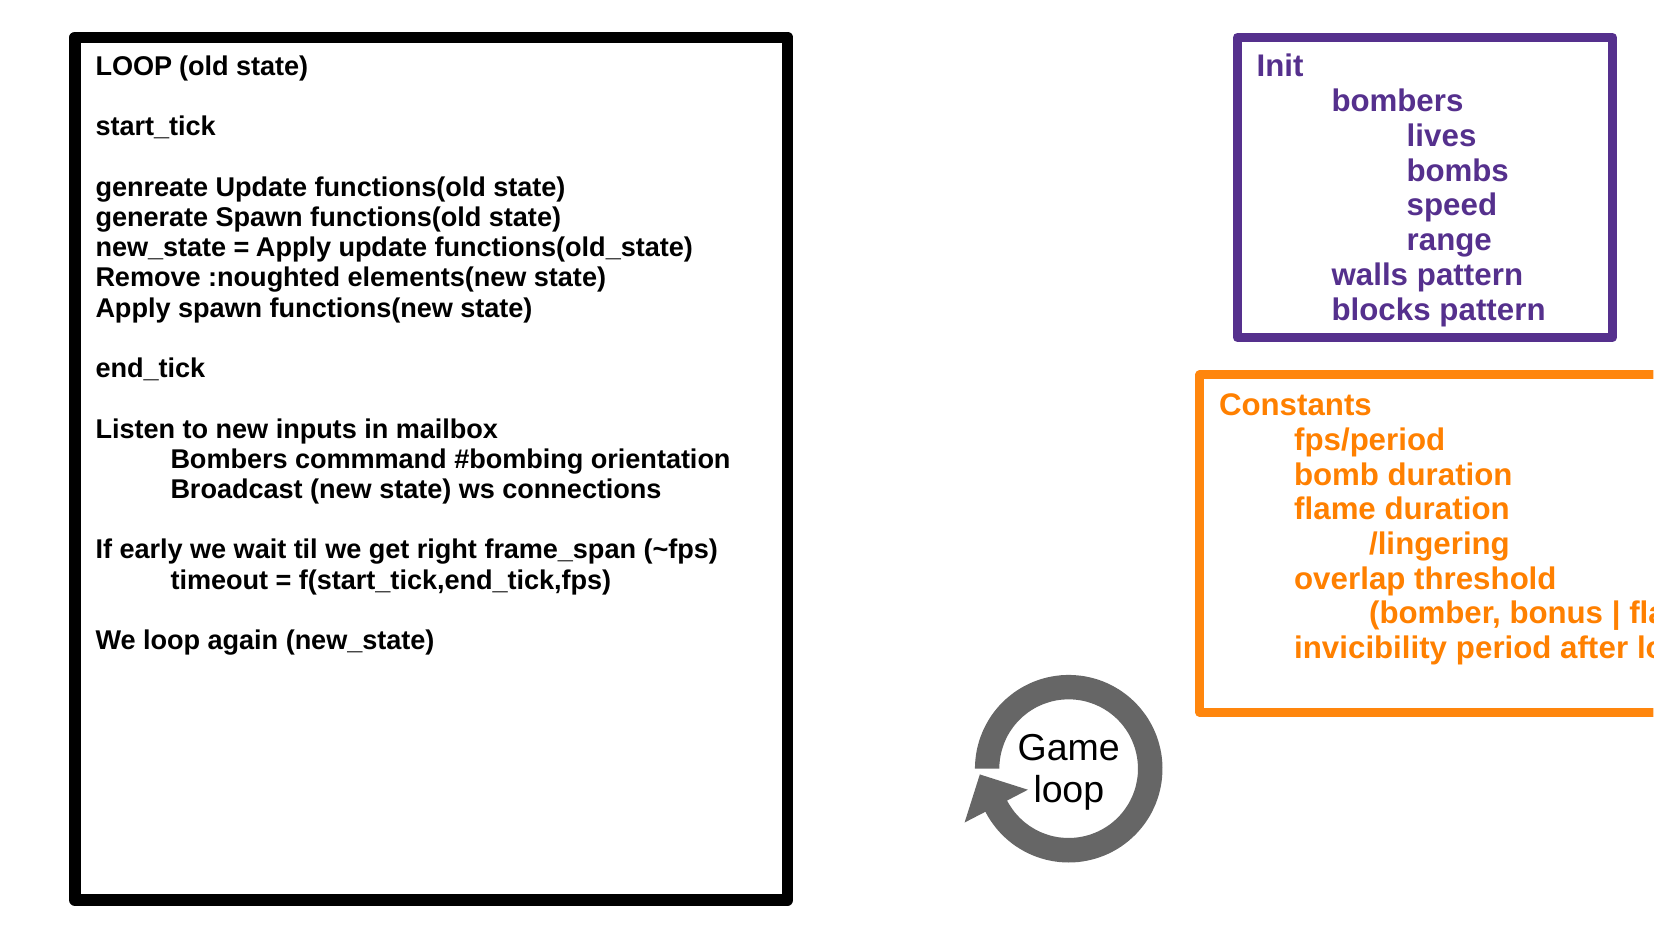

LOOP (old state)
start_tick
genreate Update functions(old state)
generate Spawn functions(old state)
new_state = Apply update functions(old_state)
Remove :noughted elements(new state)
Apply spawn functions(new state)
end_tick
Listen to new inputs in mailbox
	Bombers commmand #bombing orientation
	Broadcast (new state) ws connections
If early we wait til we get right frame_span (~fps)
	timeout = f(start_tick,end_tick,fps)
We loop again (new_state)
Init
	bombers
		lives
		bombs
		speed
		range
	walls pattern
	blocks pattern
Constants
	fps/period
	bomb duration
	flame duration
		/lingering
	overlap threshold
		(bomber, bonus | flame)
	invicibility period after loss
Game
loop